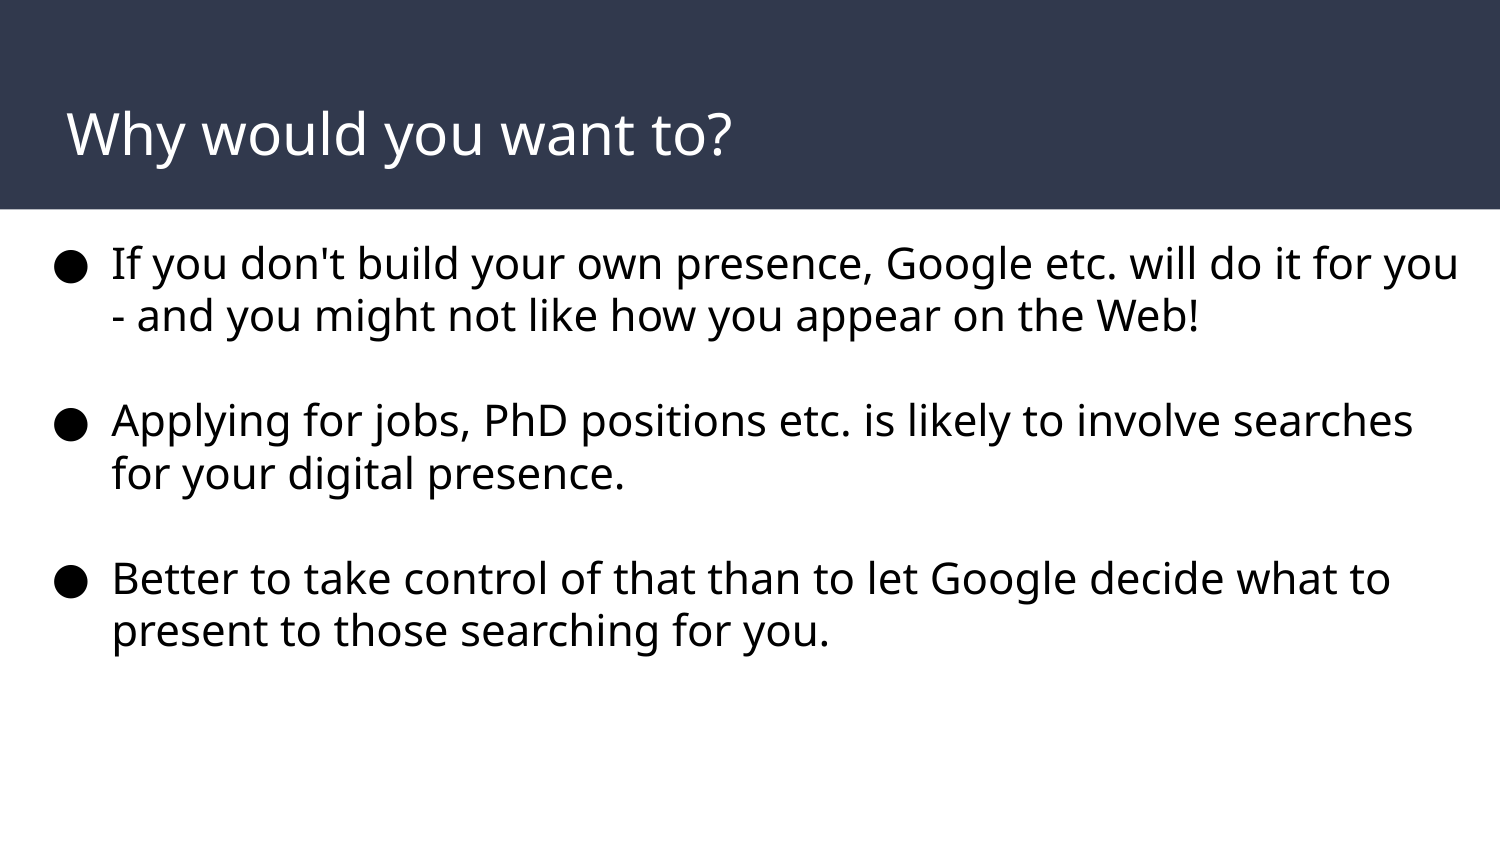

# Why would you want to?
If you don't build your own presence, Google etc. will do it for you - and you might not like how you appear on the Web!
Applying for jobs, PhD positions etc. is likely to involve searches for your digital presence.
Better to take control of that than to let Google decide what to present to those searching for you.